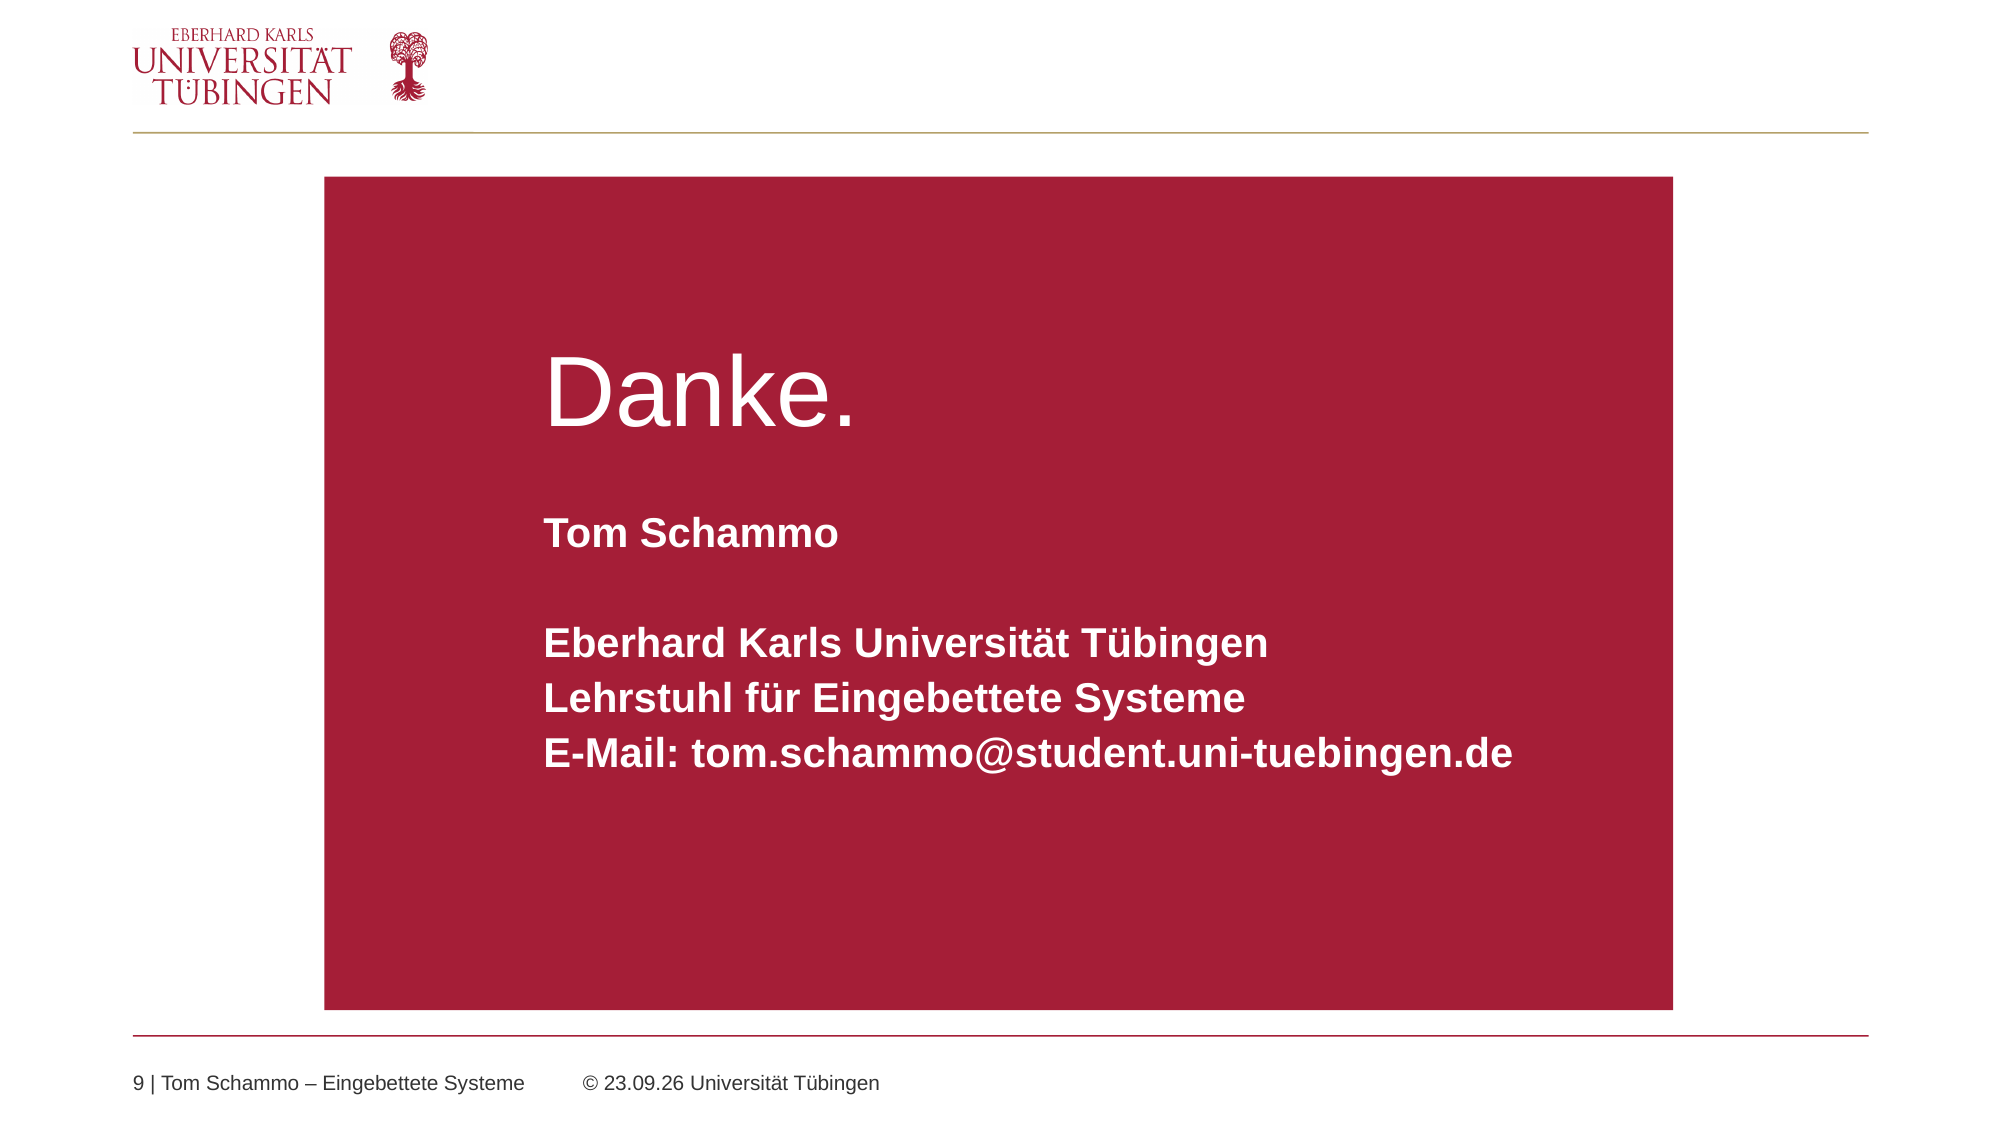

Danke.
Tom Schammo
Eberhard Karls Universität Tübingen
Lehrstuhl für Eingebettete Systeme
E-Mail: tom.schammo@student.uni-tuebingen.de